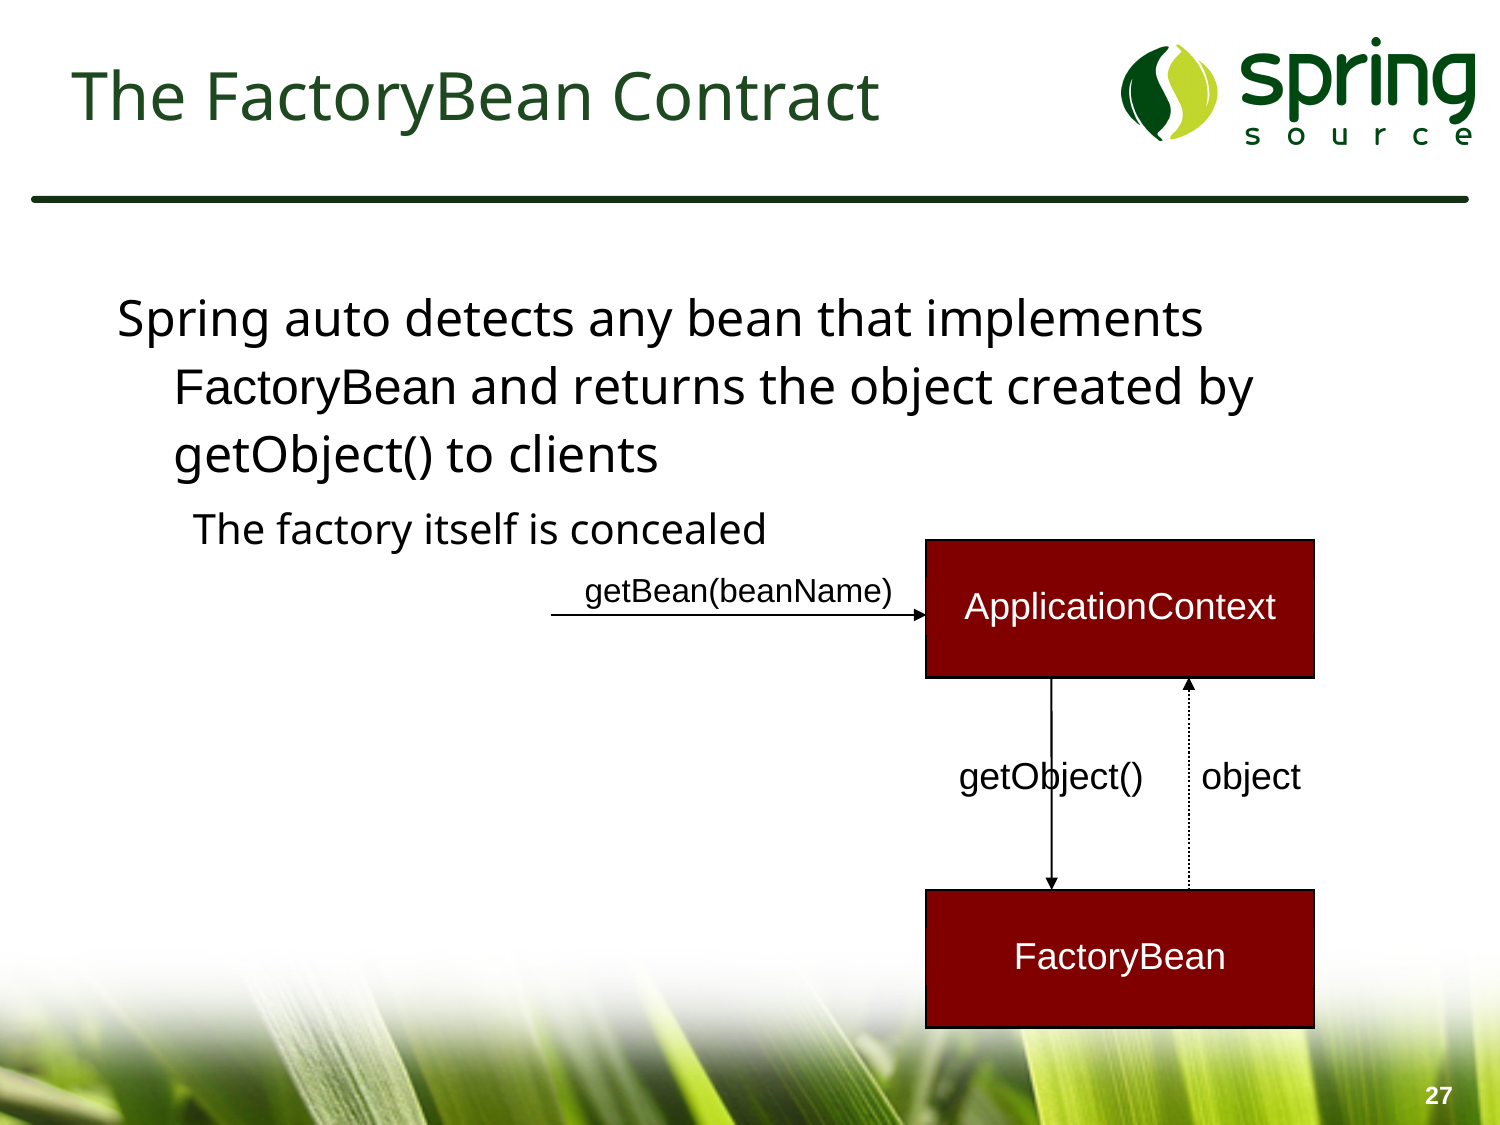

# The FactoryBean Contract
Spring auto detects any bean that implements FactoryBean and returns the object created by getObject() to clients
The factory itself is concealed
ApplicationContext
getBean(beanName)
object
getObject()
FactoryBean